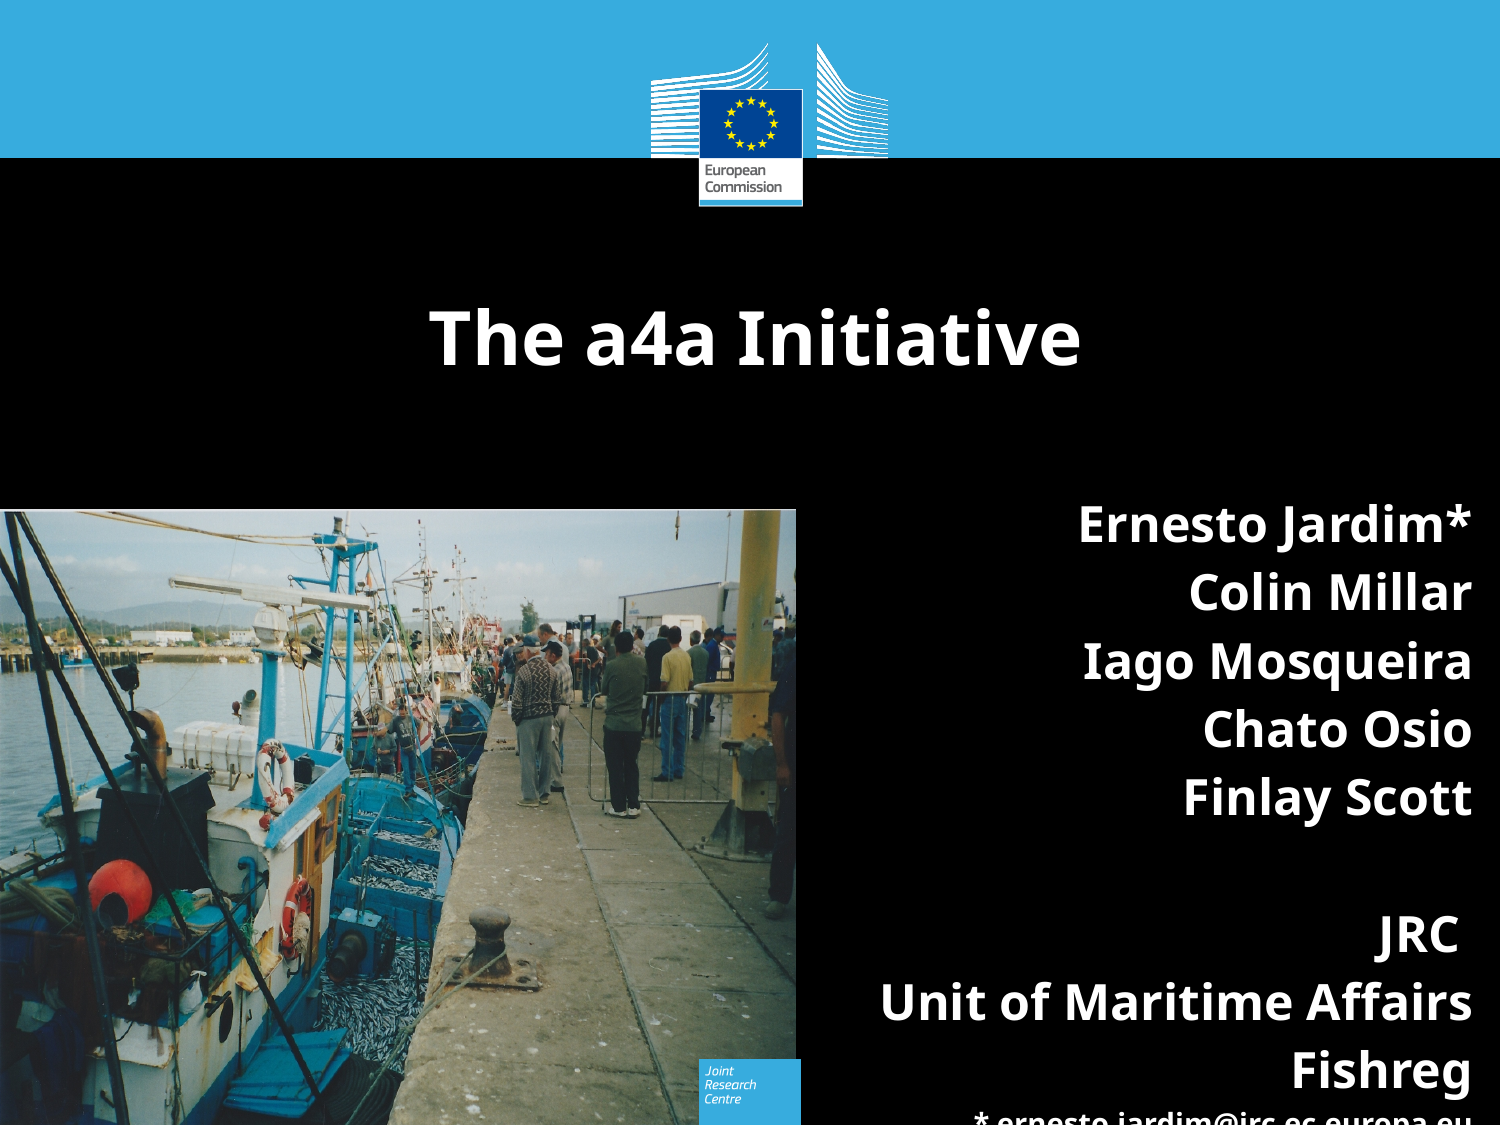

# The a4a Initiative
Ernesto Jardim*
Colin Millar
Iago Mosqueira
Chato Osio
Finlay Scott
JRC
Unit of Maritime Affairs
Fishreg
* ernesto.jardim@jrc.ec.europa.eu